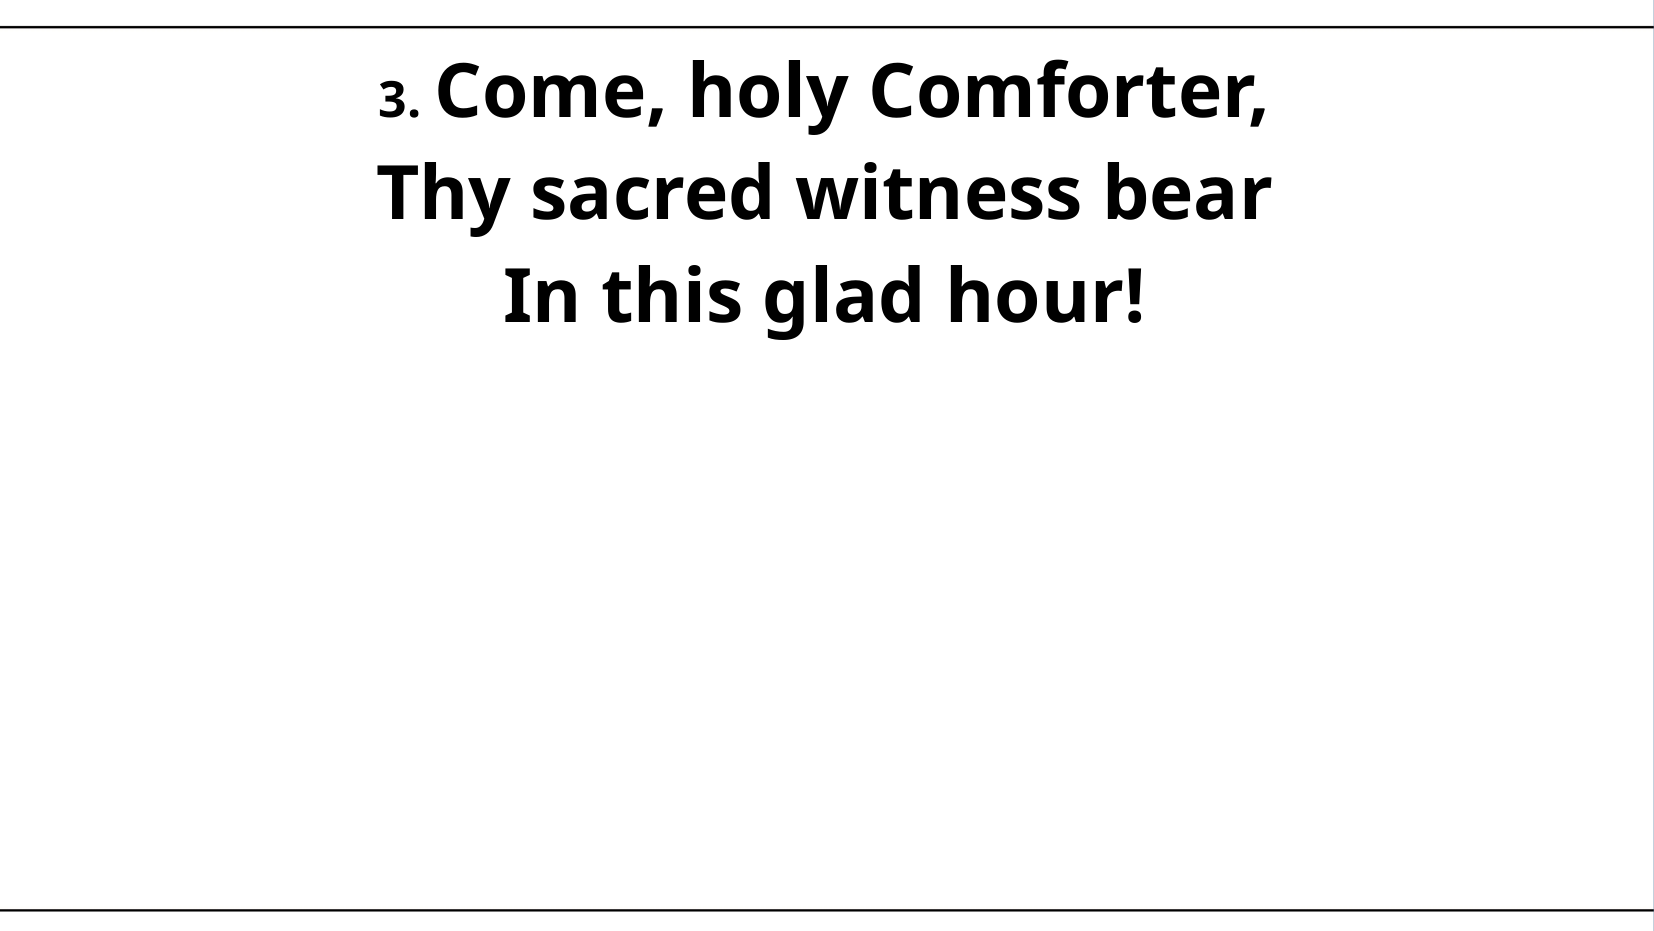

3. Come, holy Comforter,
Thy sacred witness bear
In this glad hour!